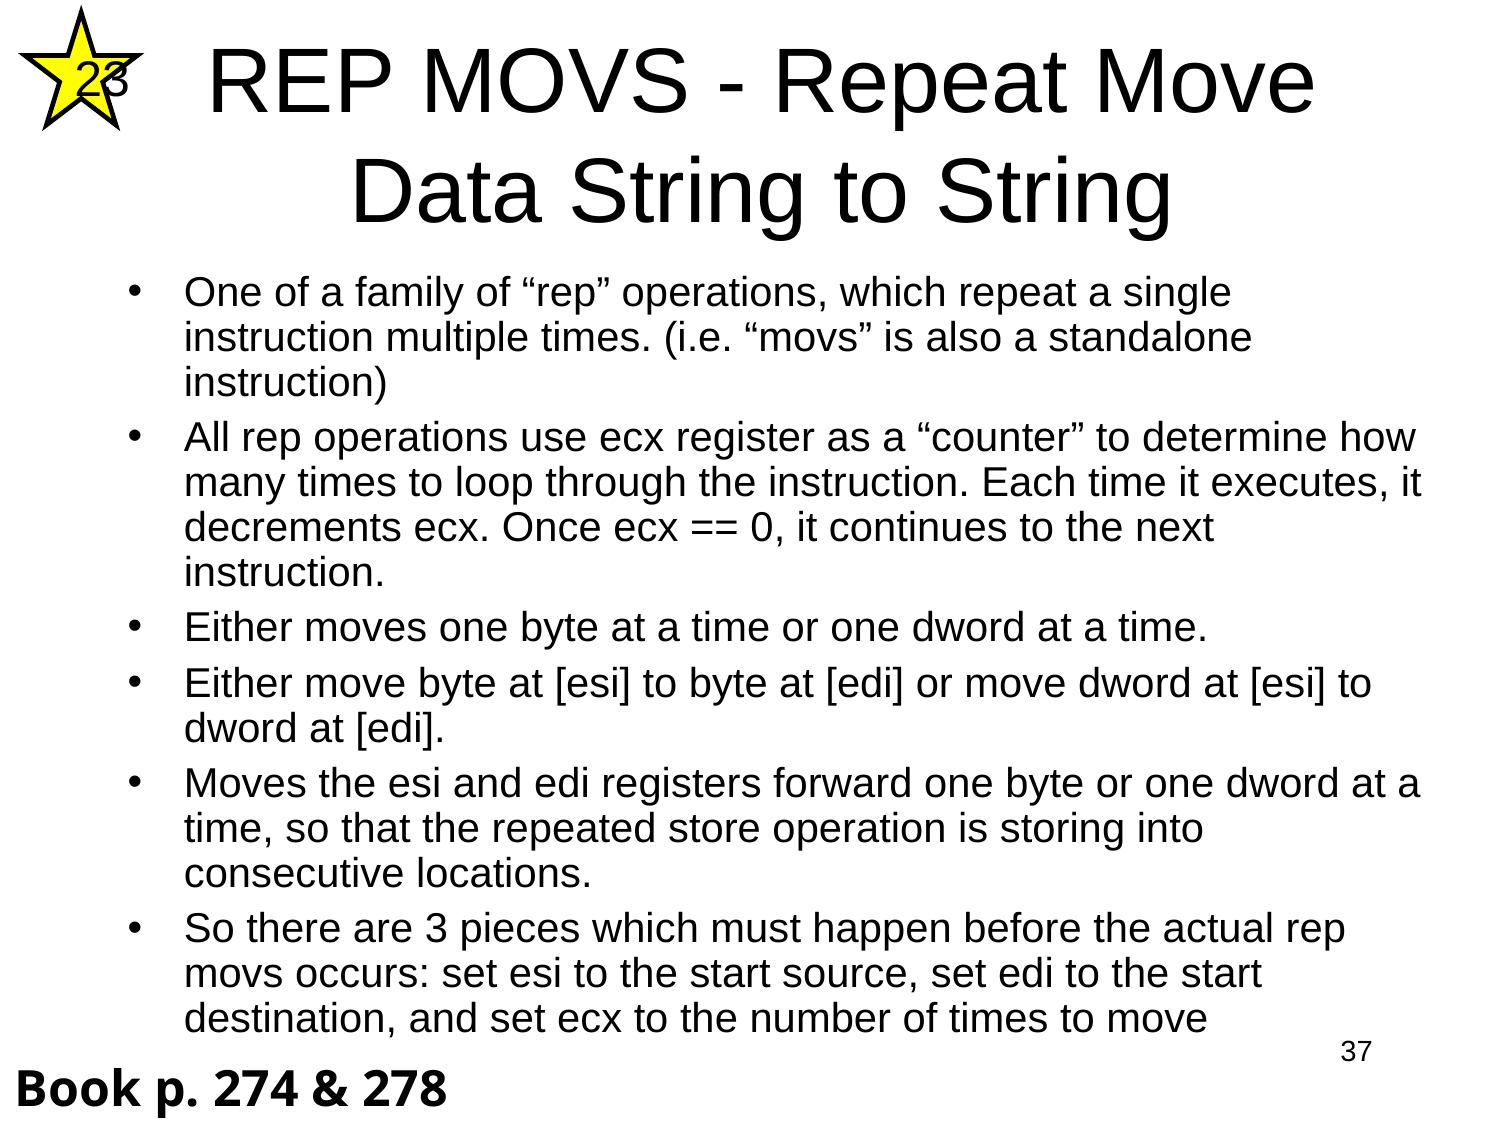

23
# REP MOVS - Repeat Move Data String to String
One of a family of “rep” operations, which repeat a single instruction multiple times. (i.e. “movs” is also a standalone instruction)
All rep operations use ecx register as a “counter” to determine how many times to loop through the instruction. Each time it executes, it decrements ecx. Once ecx == 0, it continues to the next instruction.
Either moves one byte at a time or one dword at a time.
Either move byte at [esi] to byte at [edi] or move dword at [esi] to dword at [edi].
Moves the esi and edi registers forward one byte or one dword at a time, so that the repeated store operation is storing into consecutive locations.
So there are 3 pieces which must happen before the actual rep movs occurs: set esi to the start source, set edi to the start destination, and set ecx to the number of times to move
Book p. 274 & 278